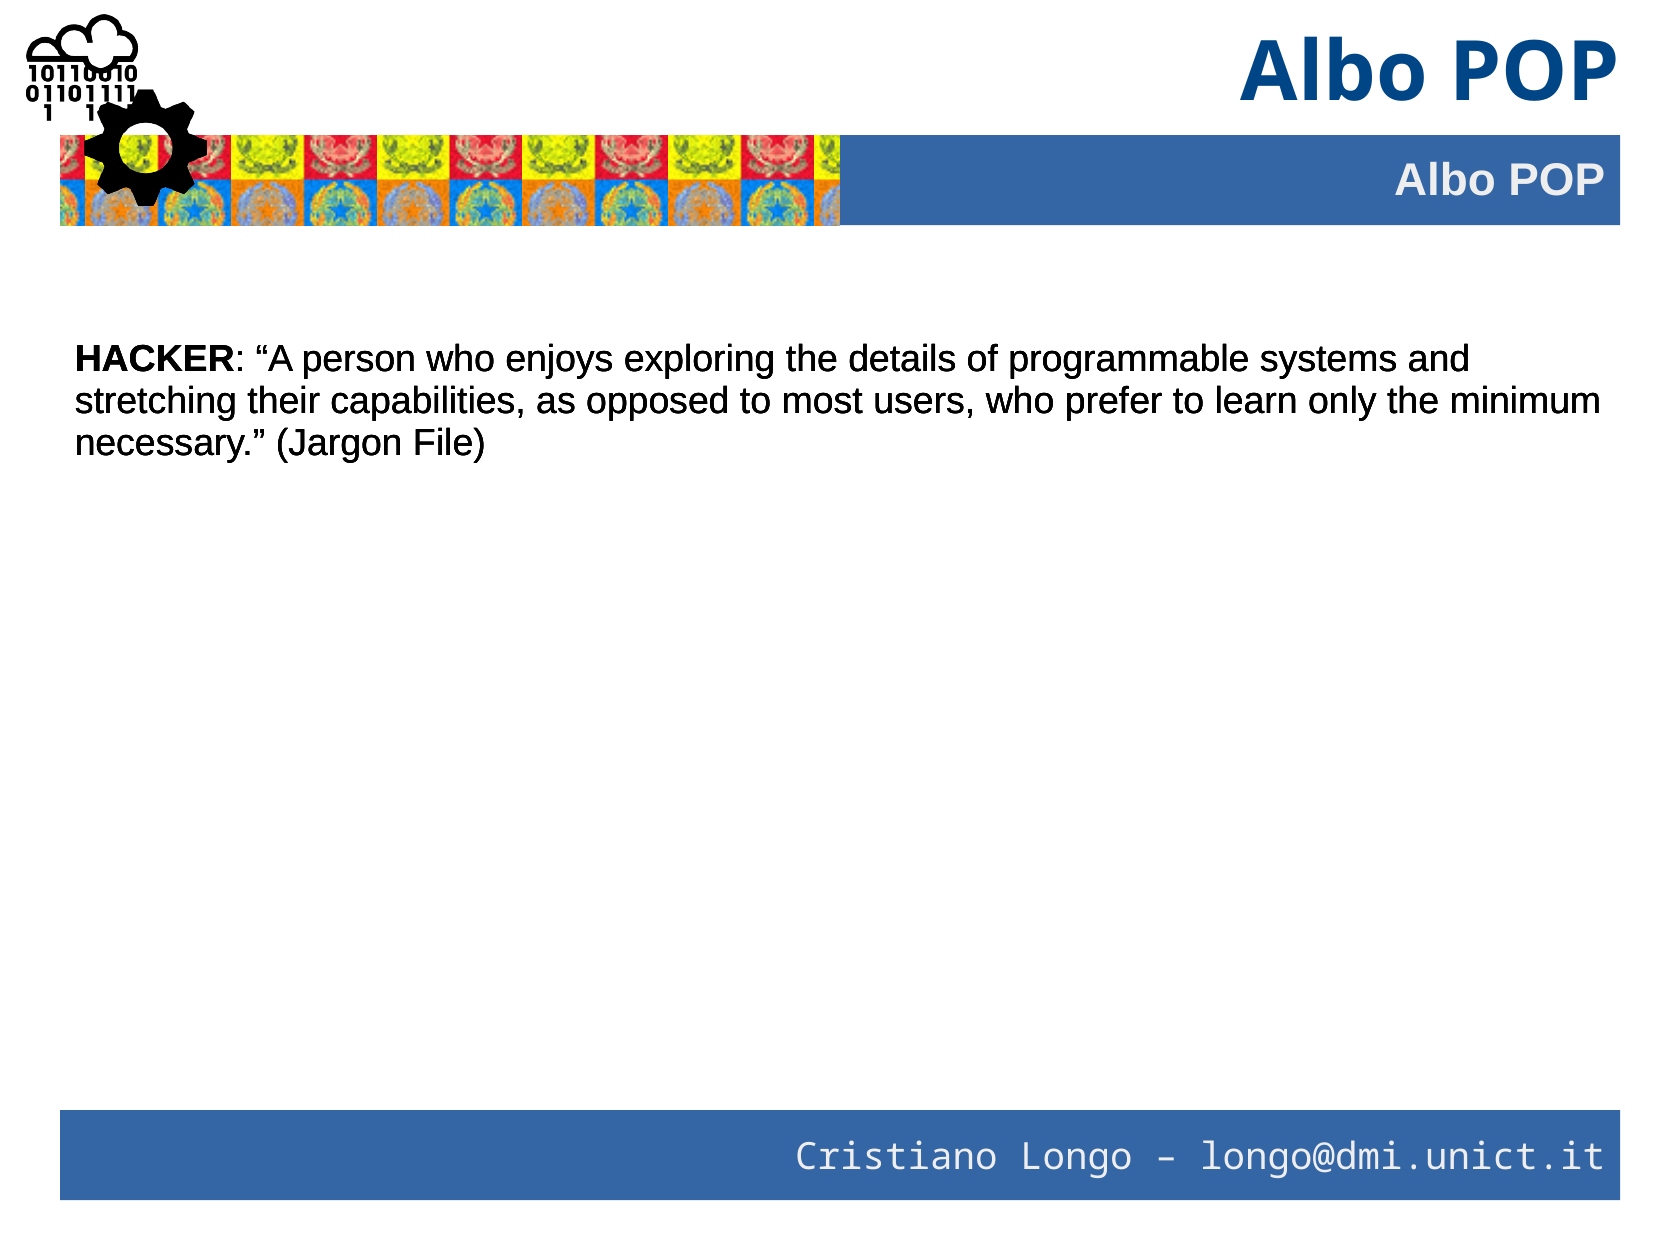

Albo POP
Albo POP
HACKER: “A person who enjoys exploring the details of programmable systems and stretching their capabilities, as opposed to most users, who prefer to learn only the minimum necessary.” (Jargon File)
HACKER: “A person who enjoys exploring the details of programmable systems and stretching their capabilities, as opposed to most users, who prefer to learn only the minimum necessary.” (Jargon File)
HACKER: “A person who enjoys exploring the details of programmable systems and stretching their capabilities, as opposed to most users, who prefer to learn only the minimum necessary.” (Jargon File)
Cristiano Longo – longo@dmi.unict.it